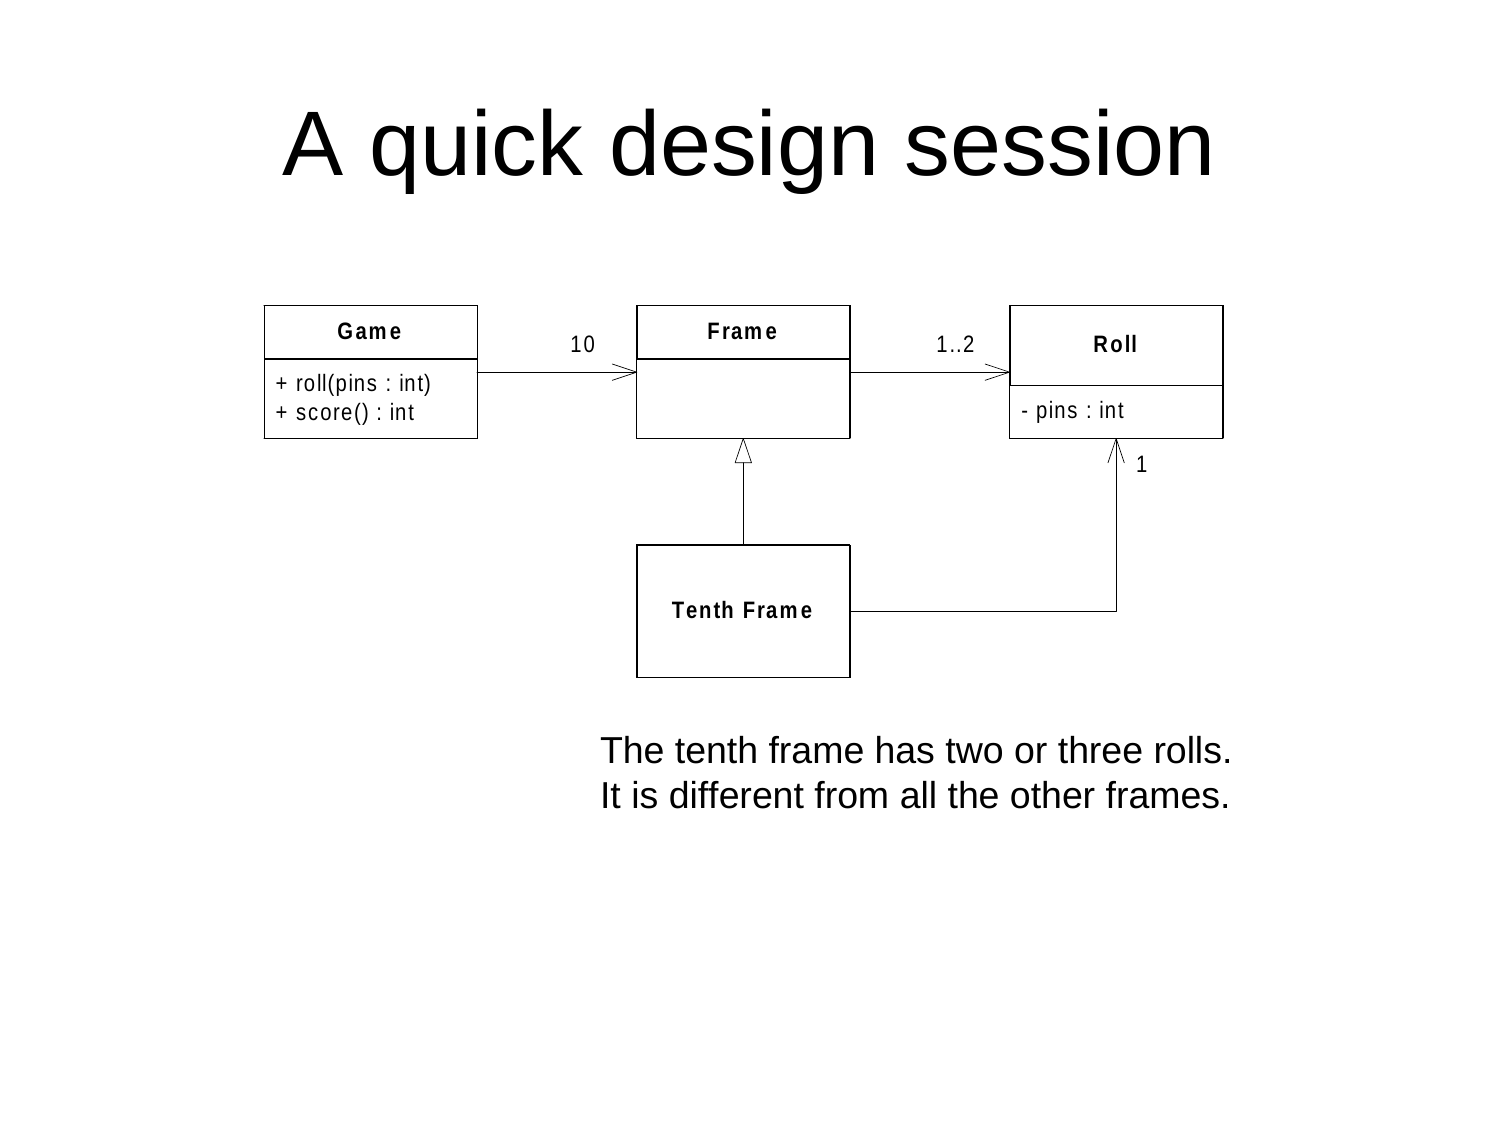

# A quick design session
The tenth frame has two or three rolls.
It is different from all the other frames.